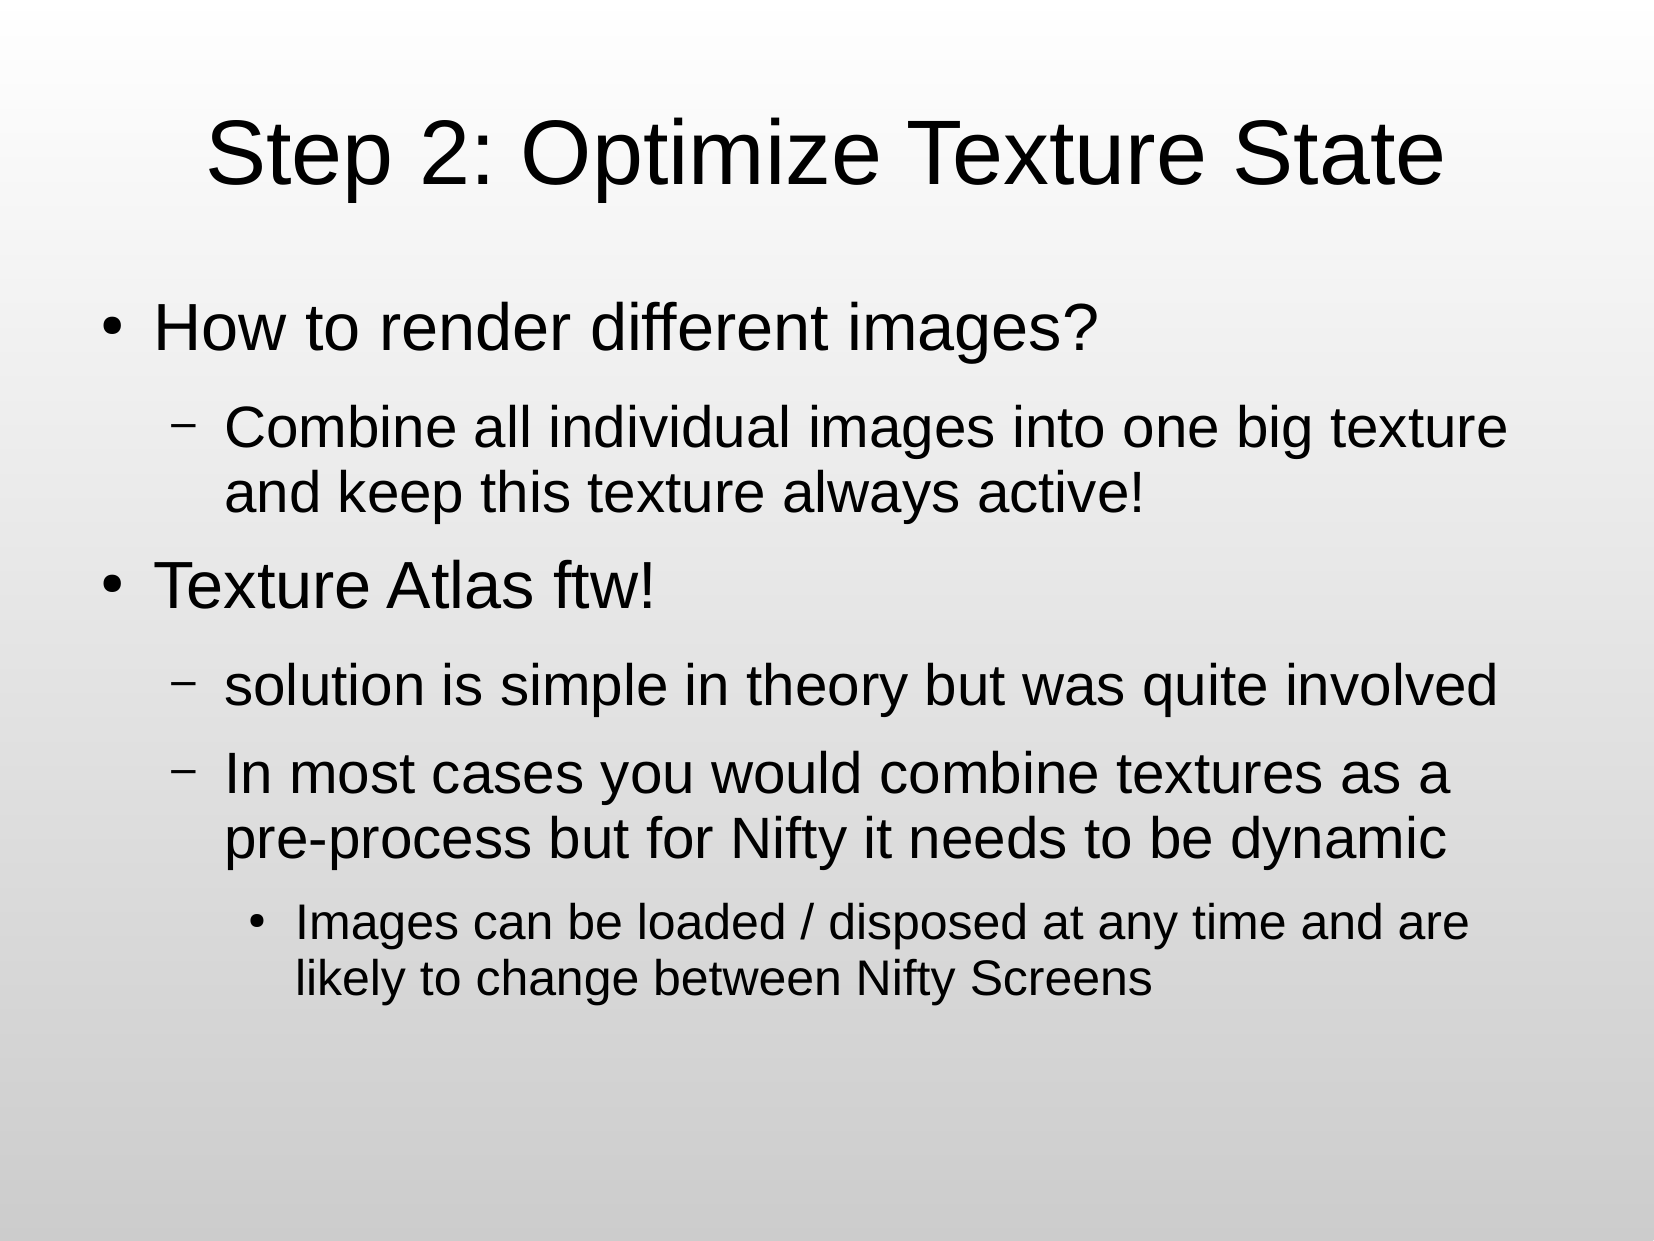

# Step 2: Optimize Texture State
How to render different images?
Combine all individual images into one big texture and keep this texture always active!
Texture Atlas ftw!
solution is simple in theory but was quite involved
In most cases you would combine textures as a pre-process but for Nifty it needs to be dynamic
Images can be loaded / disposed at any time and are likely to change between Nifty Screens